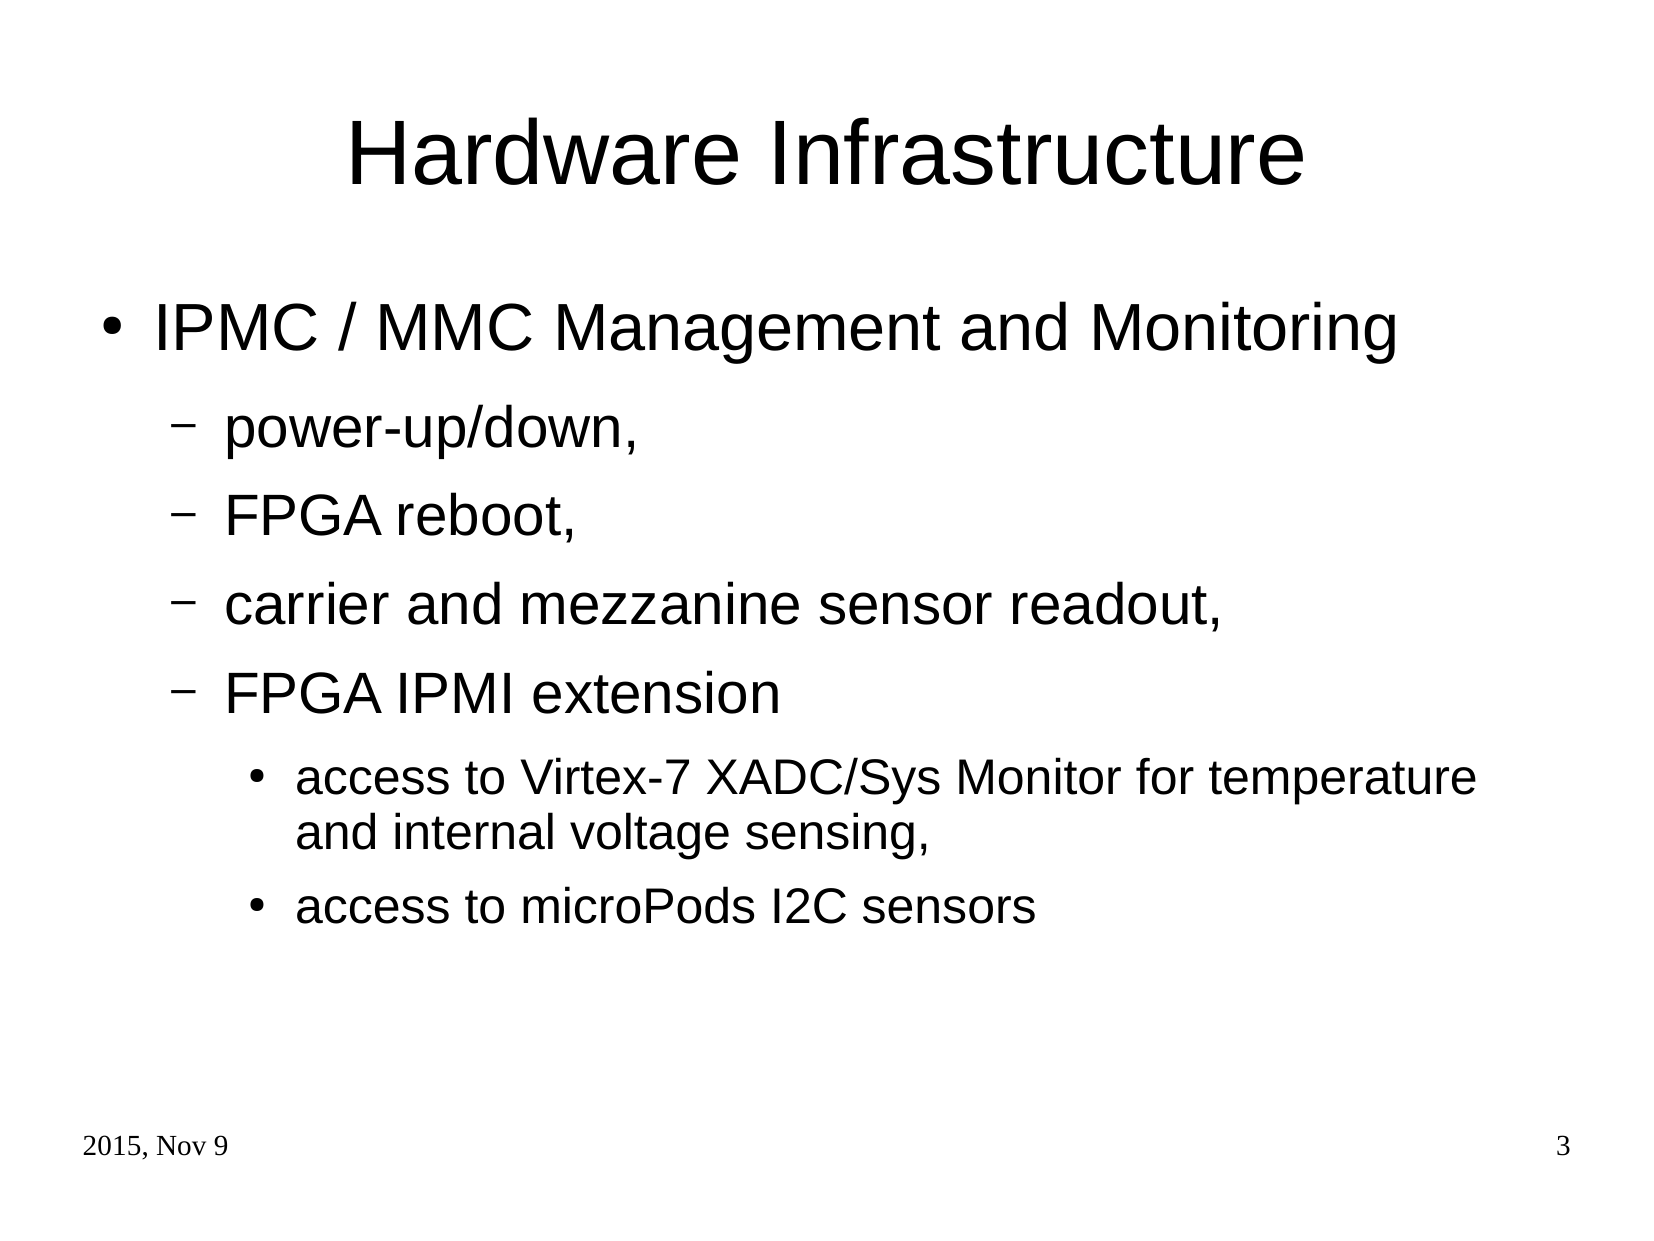

# Hardware Infrastructure
IPMC / MMC Management and Monitoring
power-up/down,
FPGA reboot,
carrier and mezzanine sensor readout,
FPGA IPMI extension
access to Virtex-7 XADC/Sys Monitor for temperature and internal voltage sensing,
access to microPods I2C sensors
2015, Nov 9
3